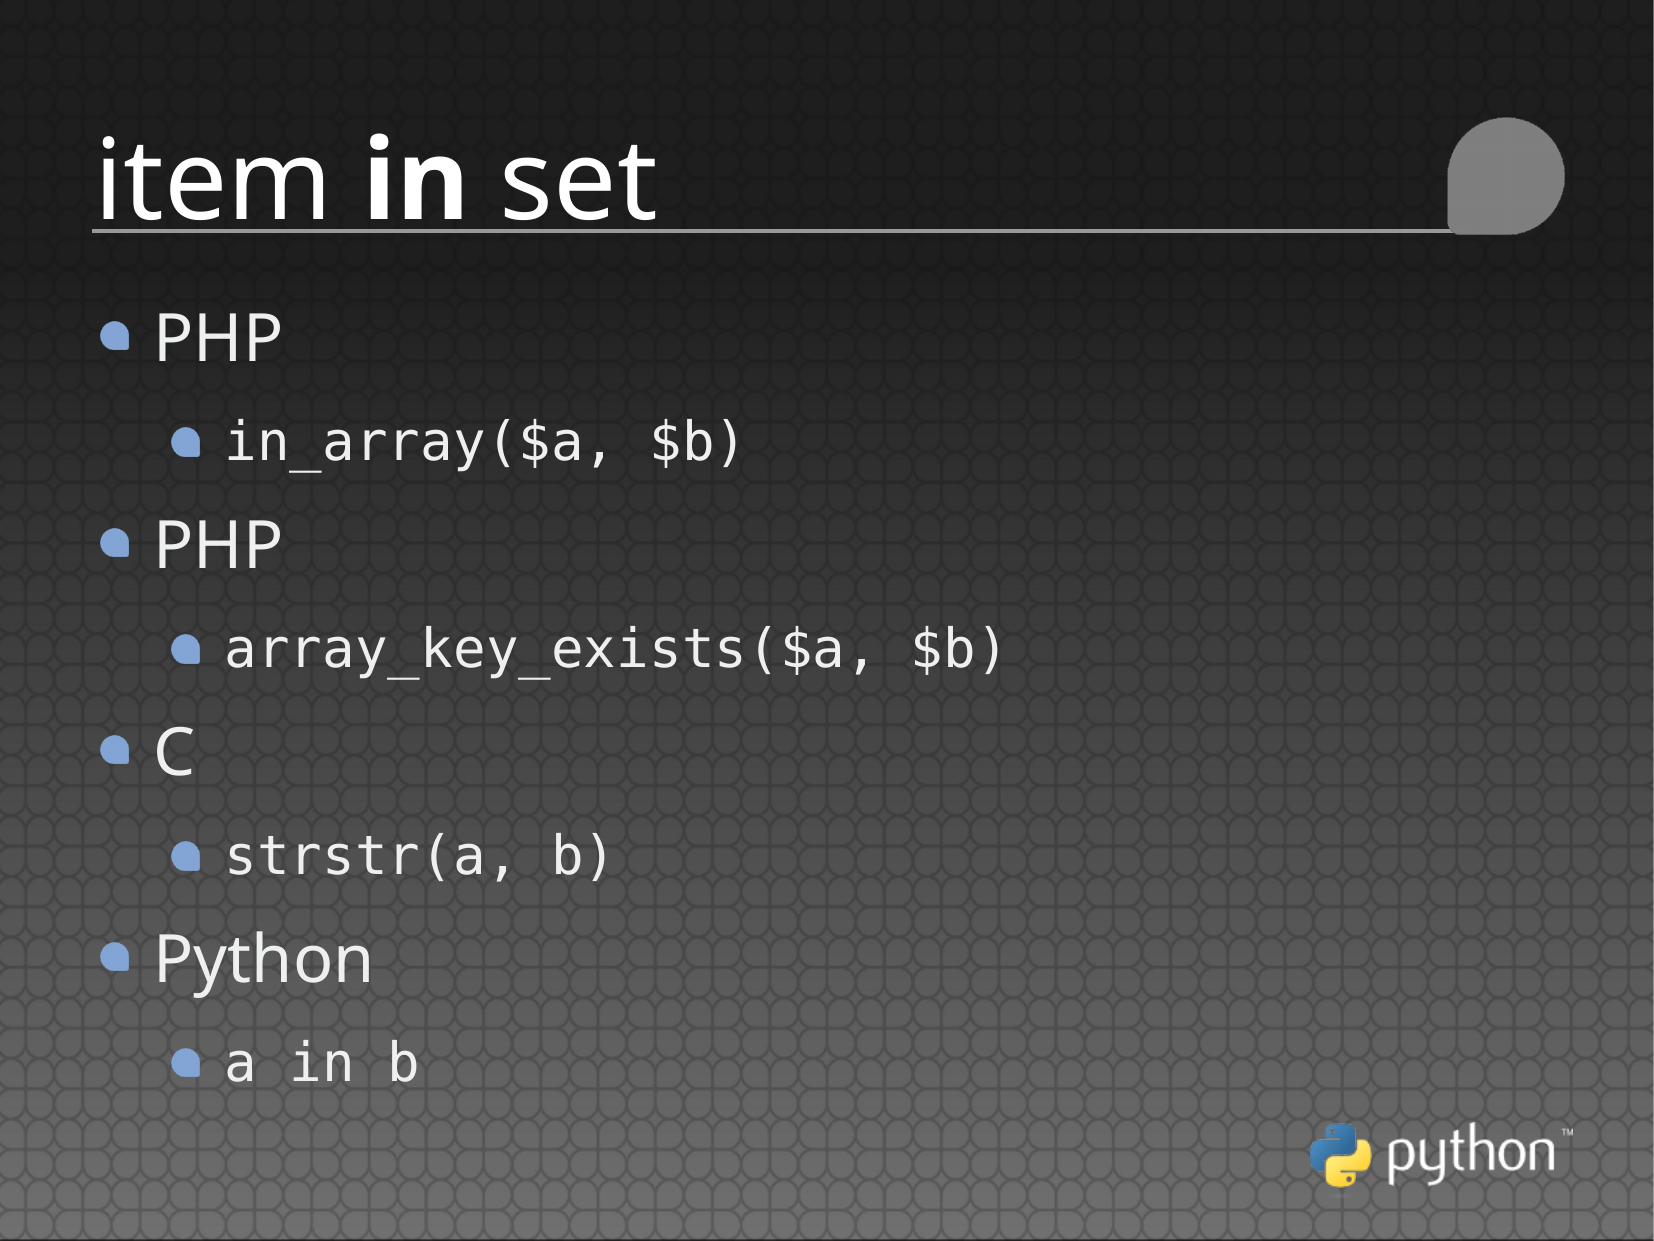

item in set
# PHP
in_array($a, $b)
PHP
array_key_exists($a, $b)
C
strstr(a, b)
Python
a in b